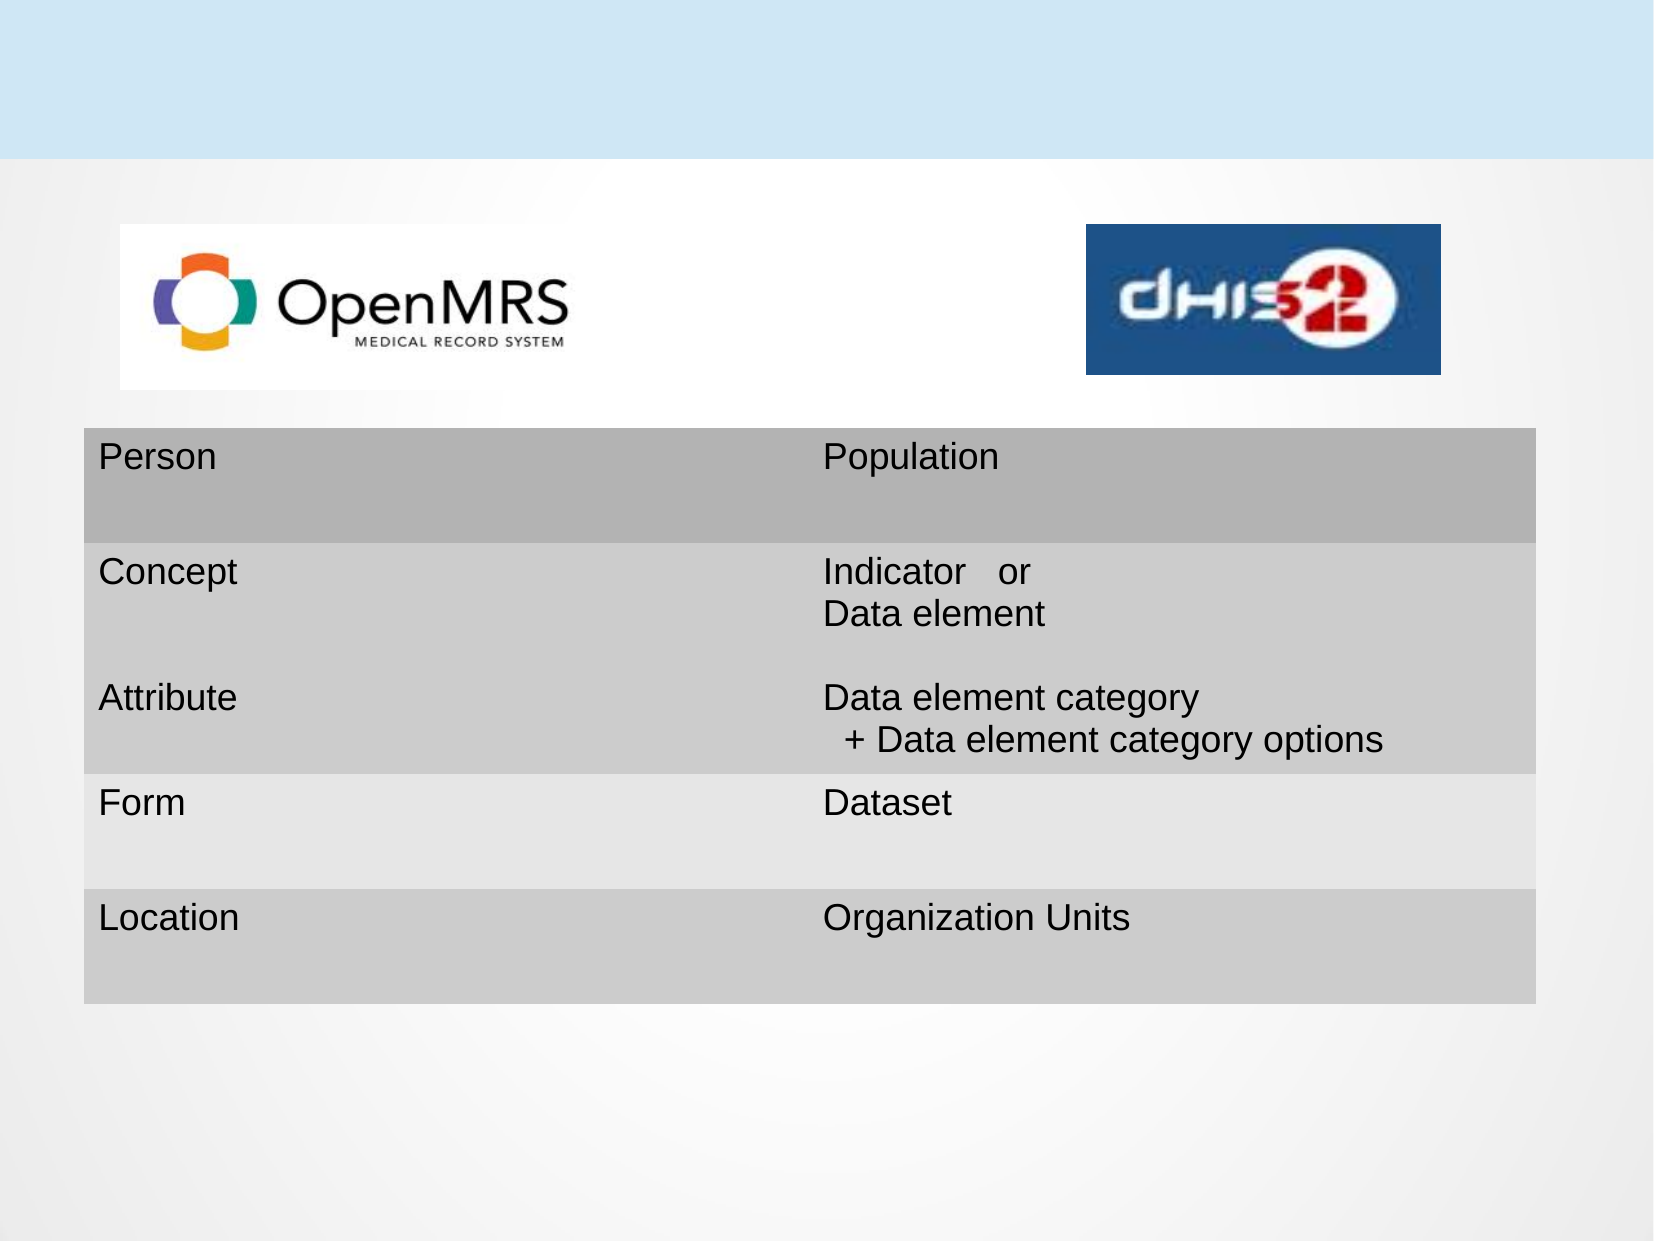

#
| Person | Population |
| --- | --- |
| Concept Attribute | Indicator or Data element Data element category + Data element category options |
| Form | Dataset |
| Location | Organization Units |